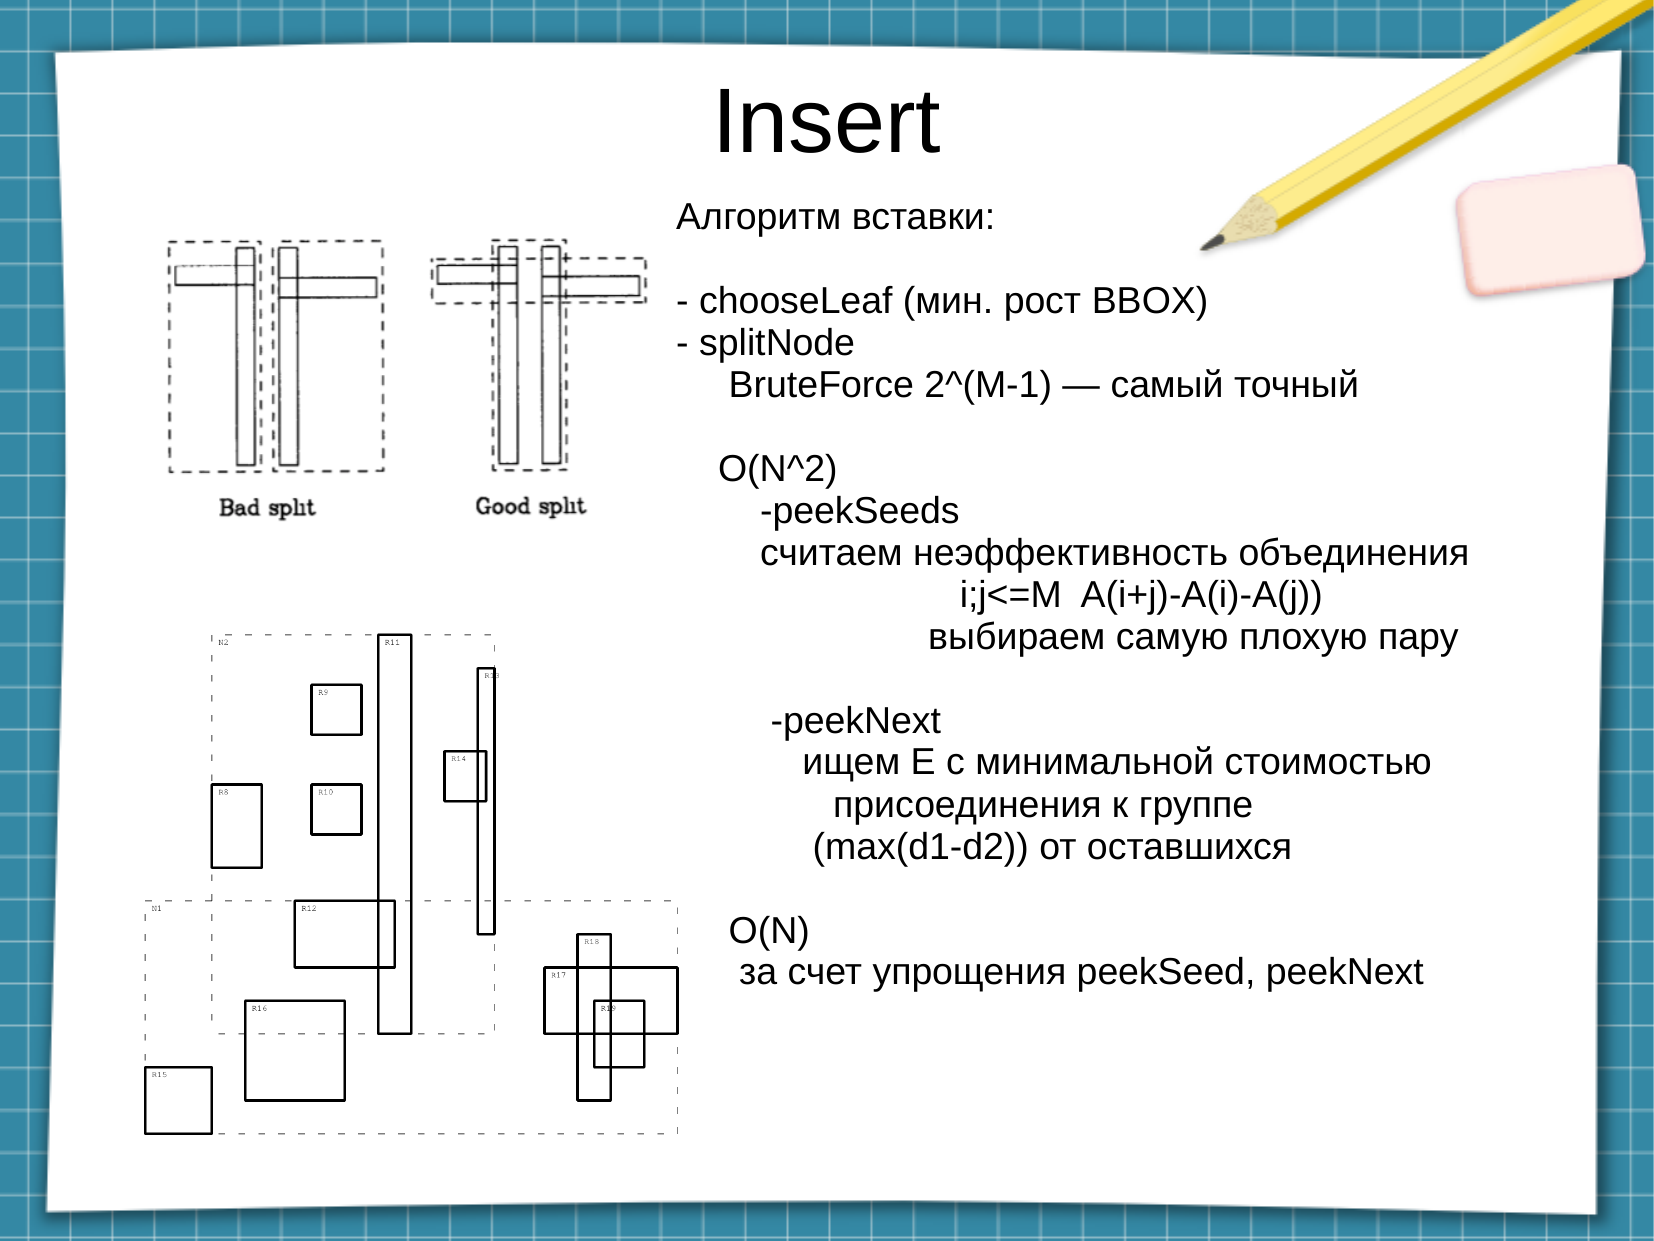

# Insert
Алгоритм вставки:
- chooseLeaf (мин. рост BBOX)
- splitNode
 BruteForce 2^(M-1) — самый точный
 O(N^2)
 -peekSeeds
 считаем неэффективность объединения
 i;j<=M A(i+j)-A(i)-A(j))
 выбираем самую плохую пару
 -peekNext
 ищем E с минимальной стоимостью присоединения к группе
 (max(d1-d2)) от оставшихся
 O(N)
 за счет упрощения peekSeed, peekNext